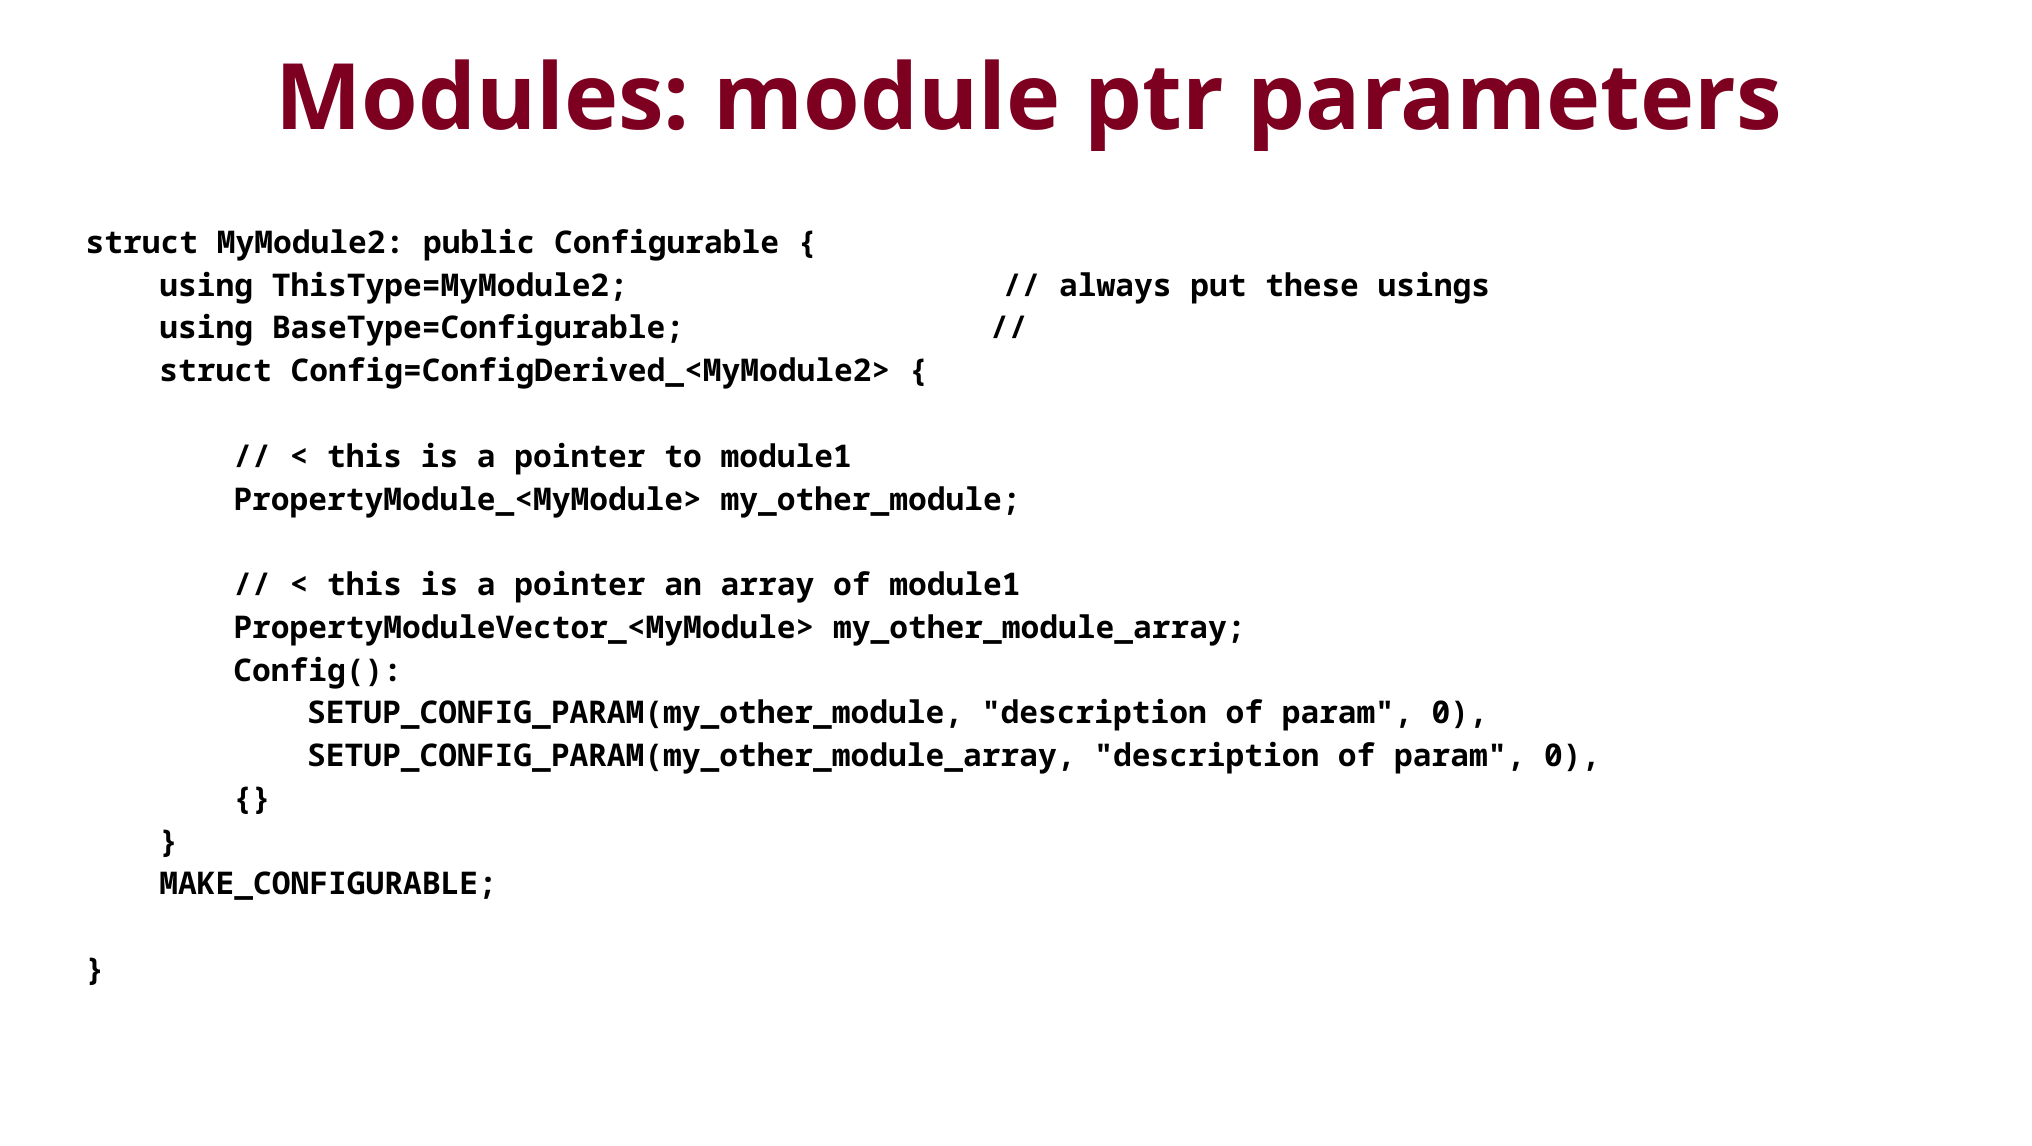

# Modules: module ptr parameters
struct MyModule2: public Configurable {
	using ThisType=MyModule2; // always put these usings
	using BaseType=Configurable;				 //
	struct Config=ConfigDerived_<MyModule2> {
		// < this is a pointer to module1
		PropertyModule_<MyModule> my_other_module;
		// < this is a pointer an array of module1
		PropertyModuleVector_<MyModule> my_other_module_array;
		Config():
			SETUP_CONFIG_PARAM(my_other_module, "description of param", 0),
			SETUP_CONFIG_PARAM(my_other_module_array, "description of param", 0),
		{}
	}
	MAKE_CONFIGURABLE;
}